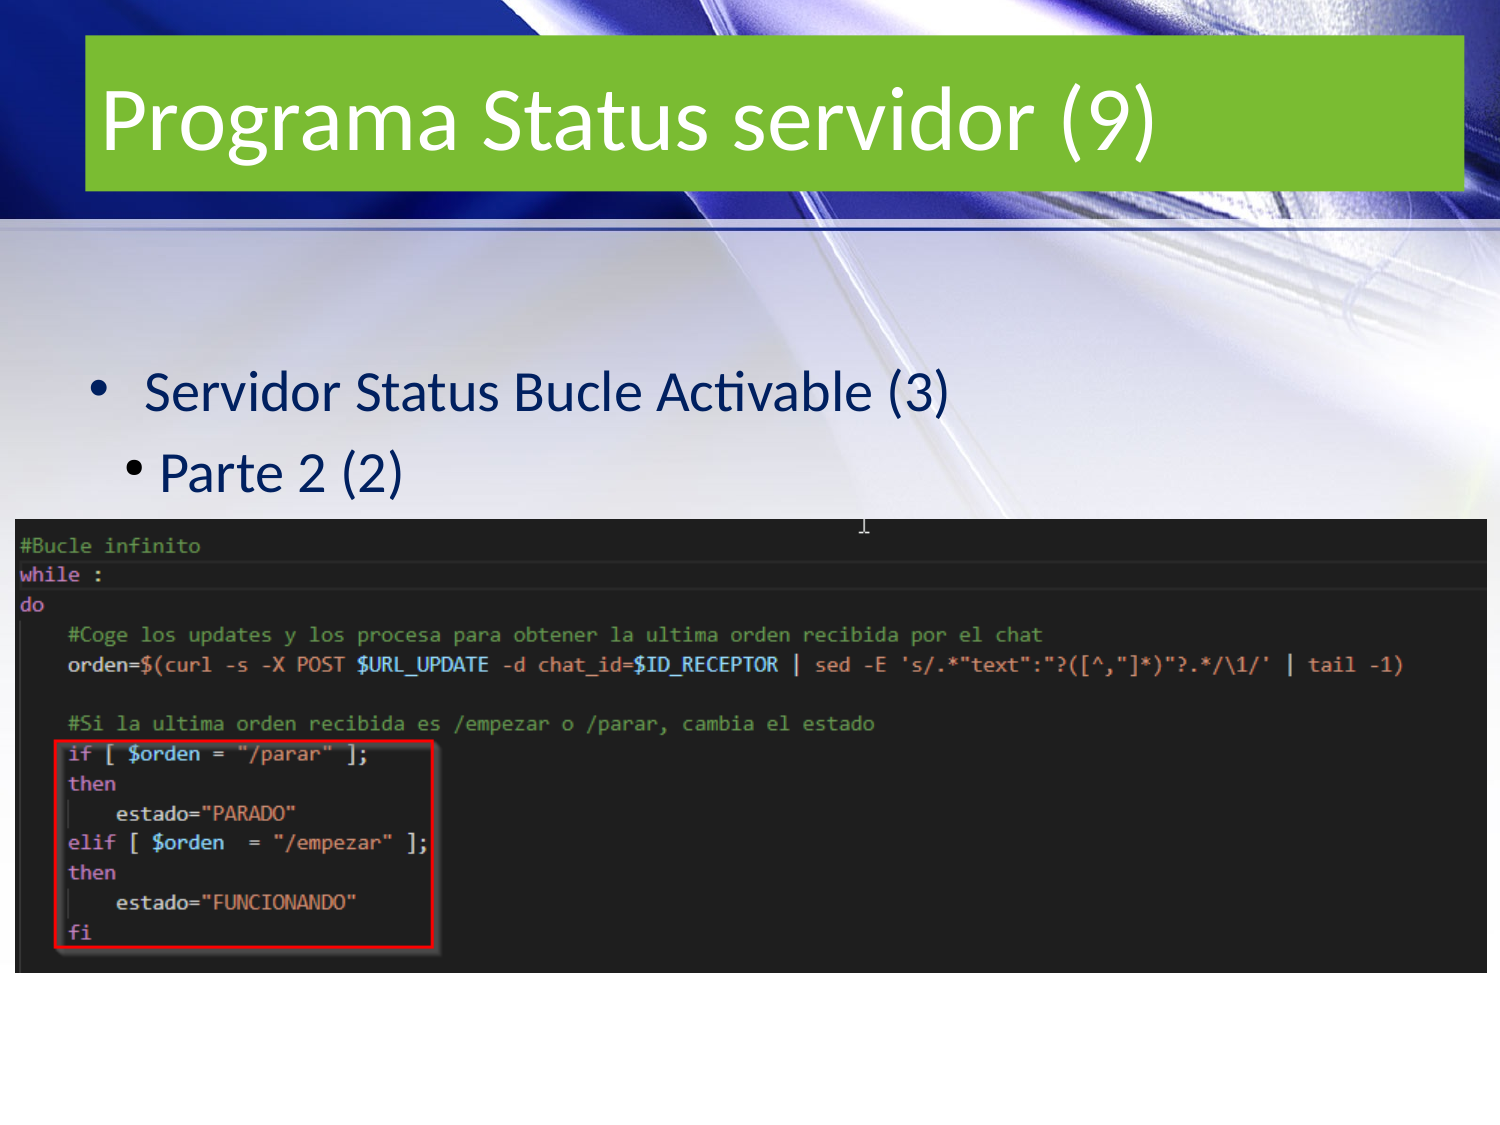

Programa Status servidor (9)
Servidor Status Bucle Activable (3)
Parte 2 (2)